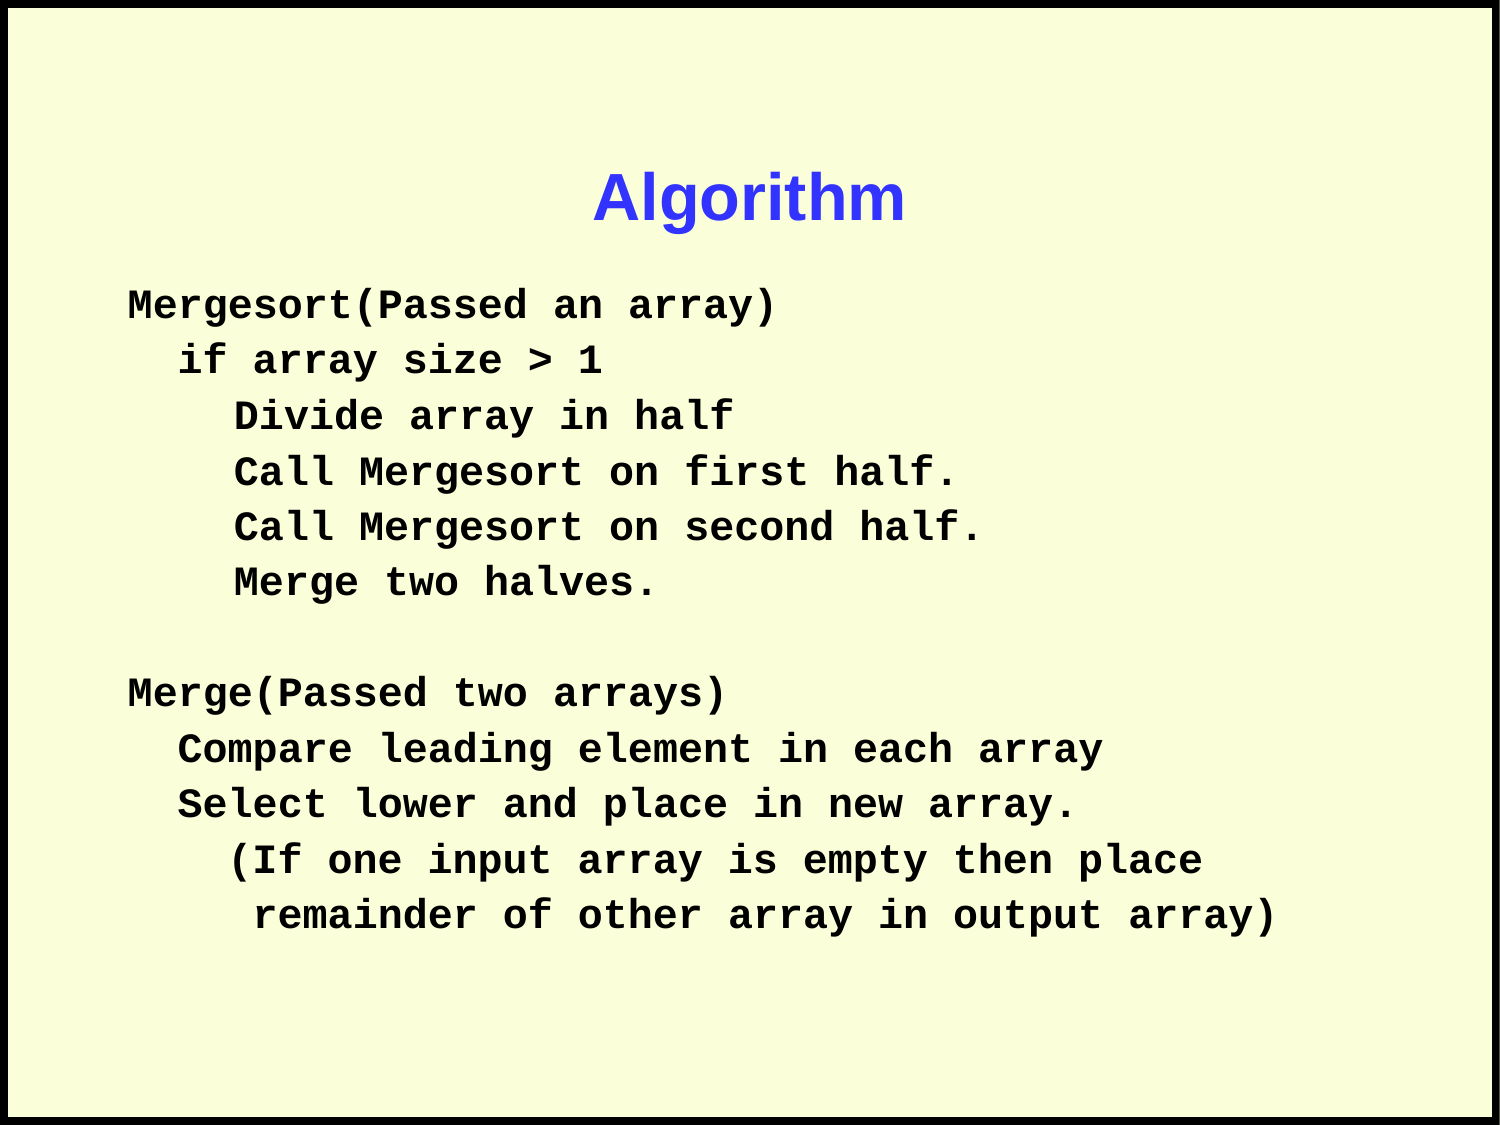

# Algorithm
Mergesort(Passed an array)
 if array size > 1
	 Divide array in half
	 Call Mergesort on first half.
	 Call Mergesort on second half.
	 Merge two halves.
Merge(Passed two arrays)
 Compare leading element in each array
 Select lower and place in new array.
 (If one input array is empty then place
 remainder of other array in output array)